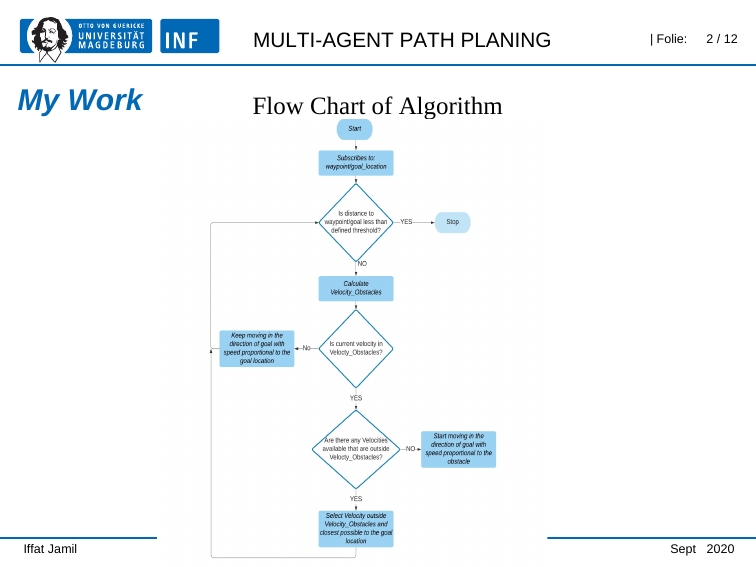

Flow Chart of Algorithm
MULTI-AGENT PATH PLANING
| Folie:
2 / 12
My Work
 Iffat Jamil
 Sept
2020